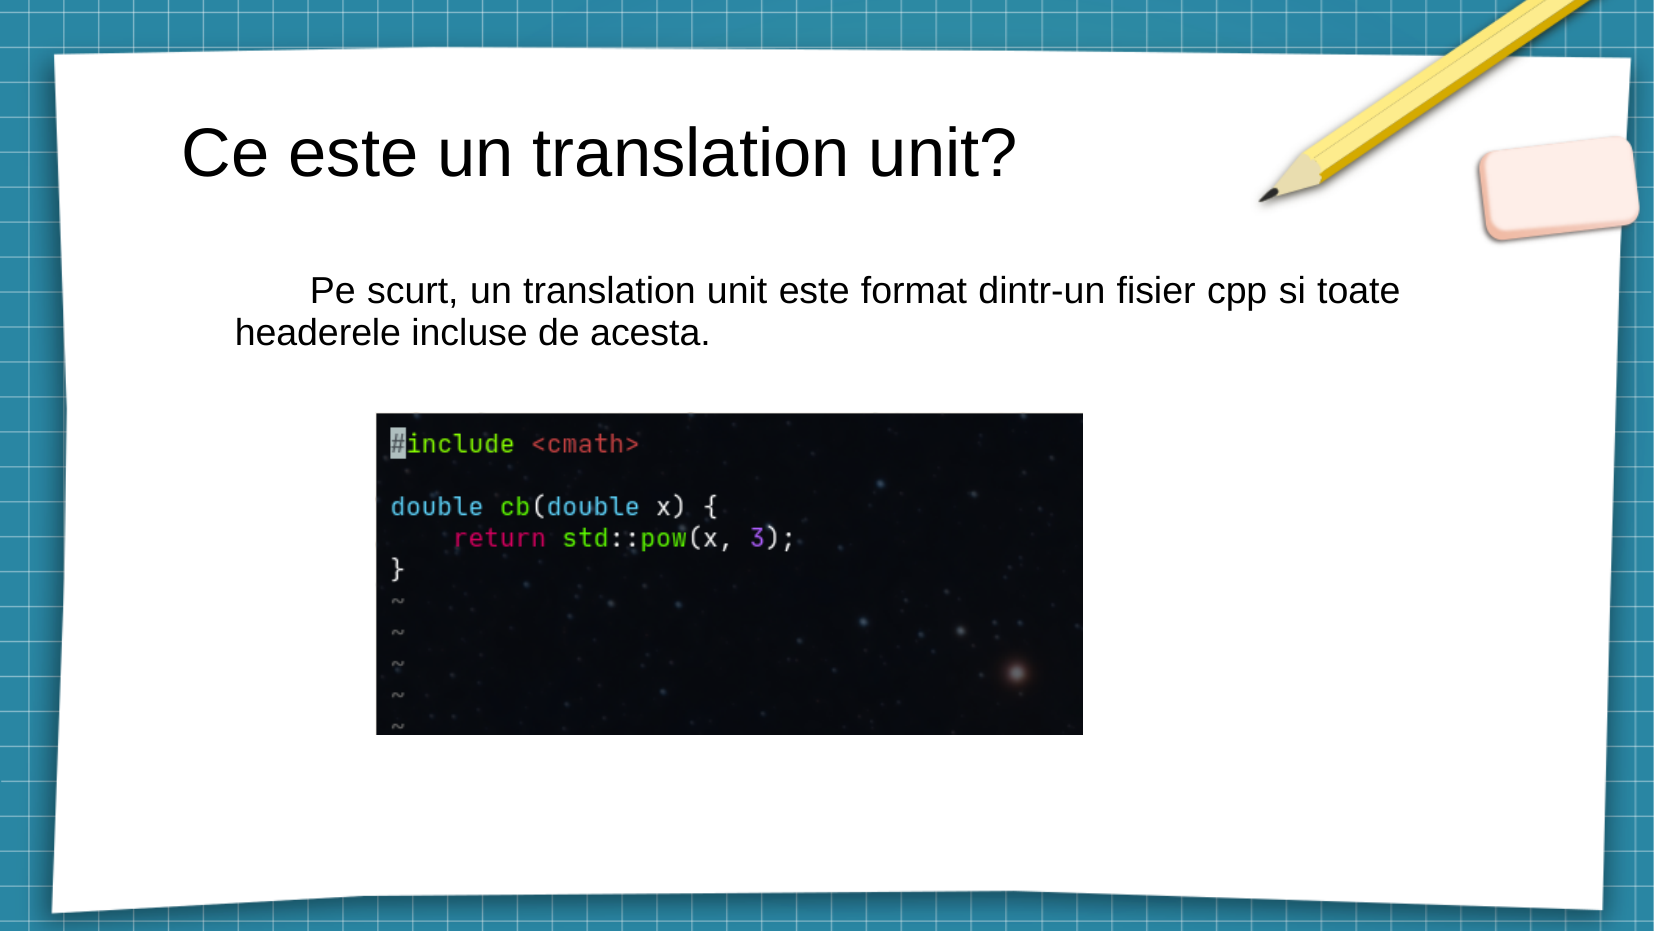

# Ce este un translation unit?
	Pe scurt, un translation unit este format dintr-un fisier cpp si toate headerele incluse de acesta.